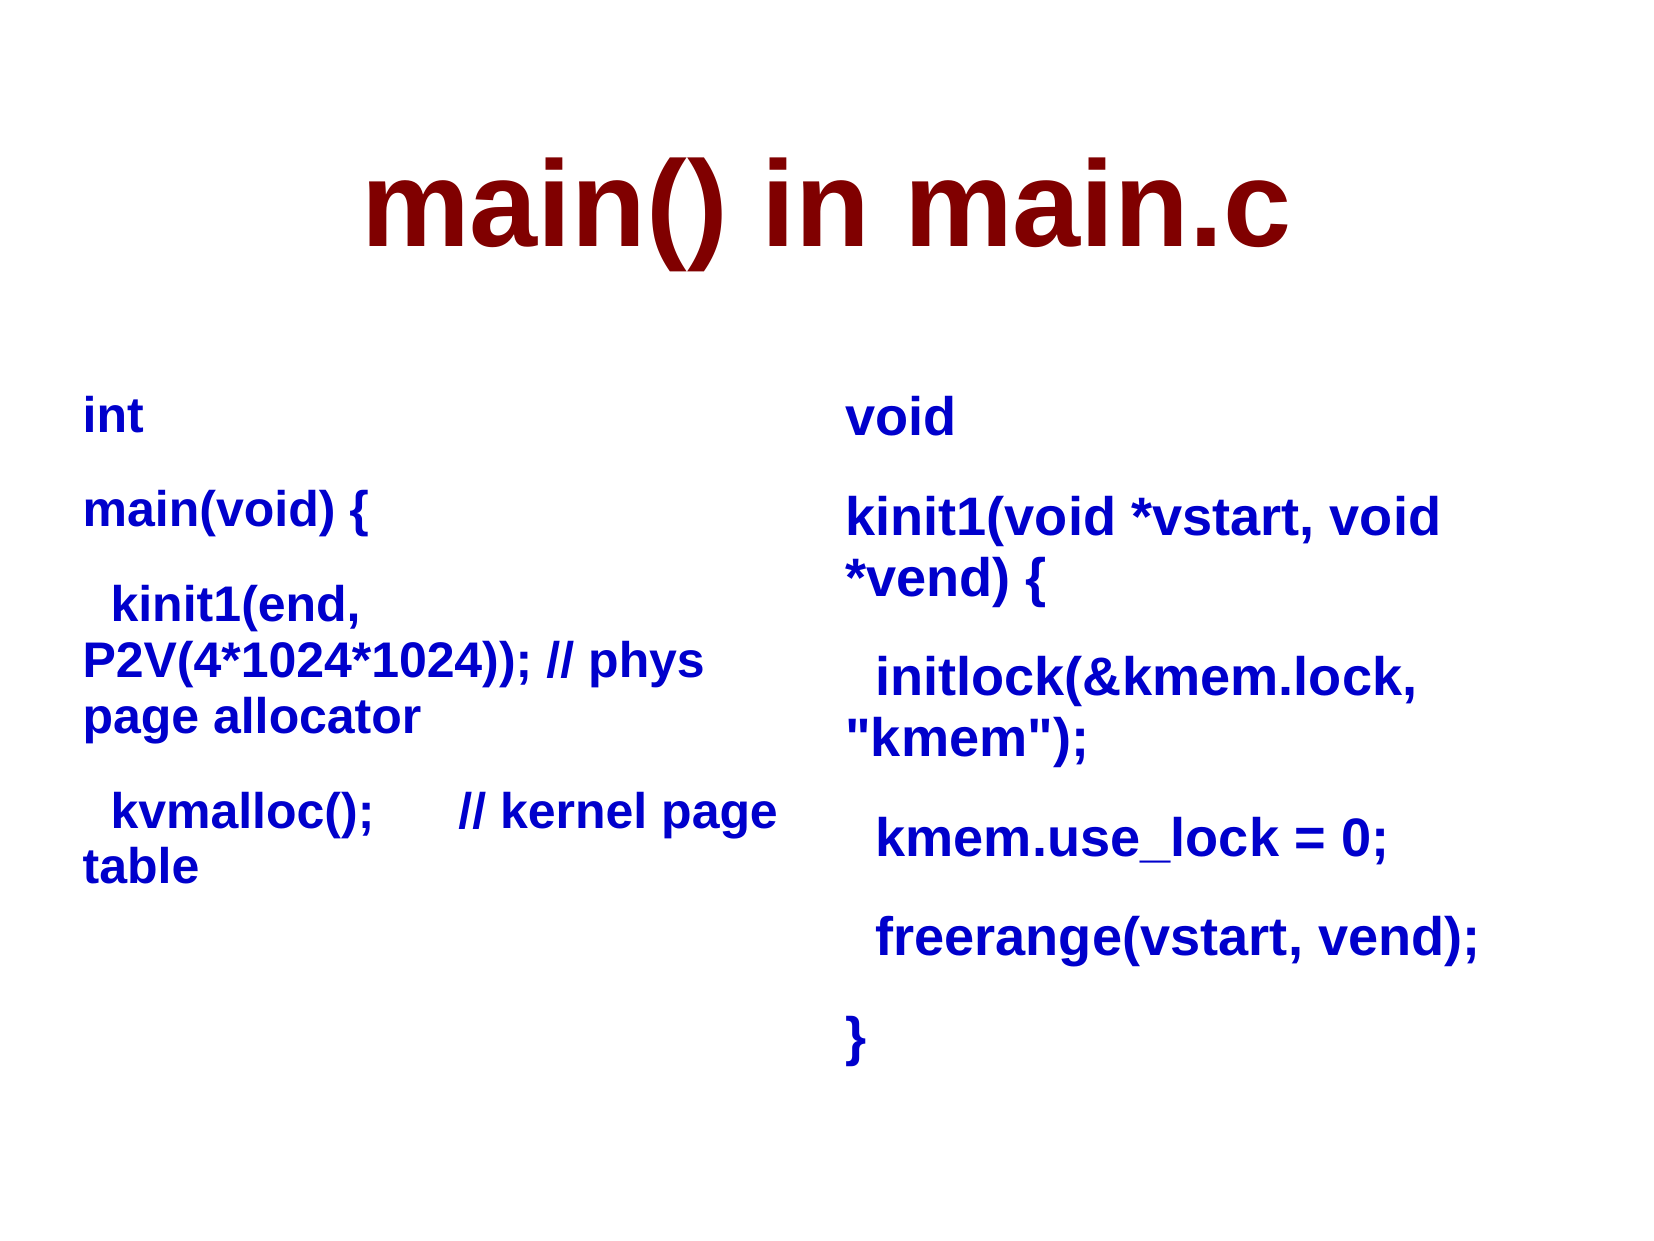

# main() in main.c
int
main(void) {
 kinit1(end, P2V(4*1024*1024)); // phys page allocator
 kvmalloc(); // kernel page table
void
kinit1(void *vstart, void *vend) {
 initlock(&kmem.lock, "kmem");
 kmem.use_lock = 0;
 freerange(vstart, vend);
}